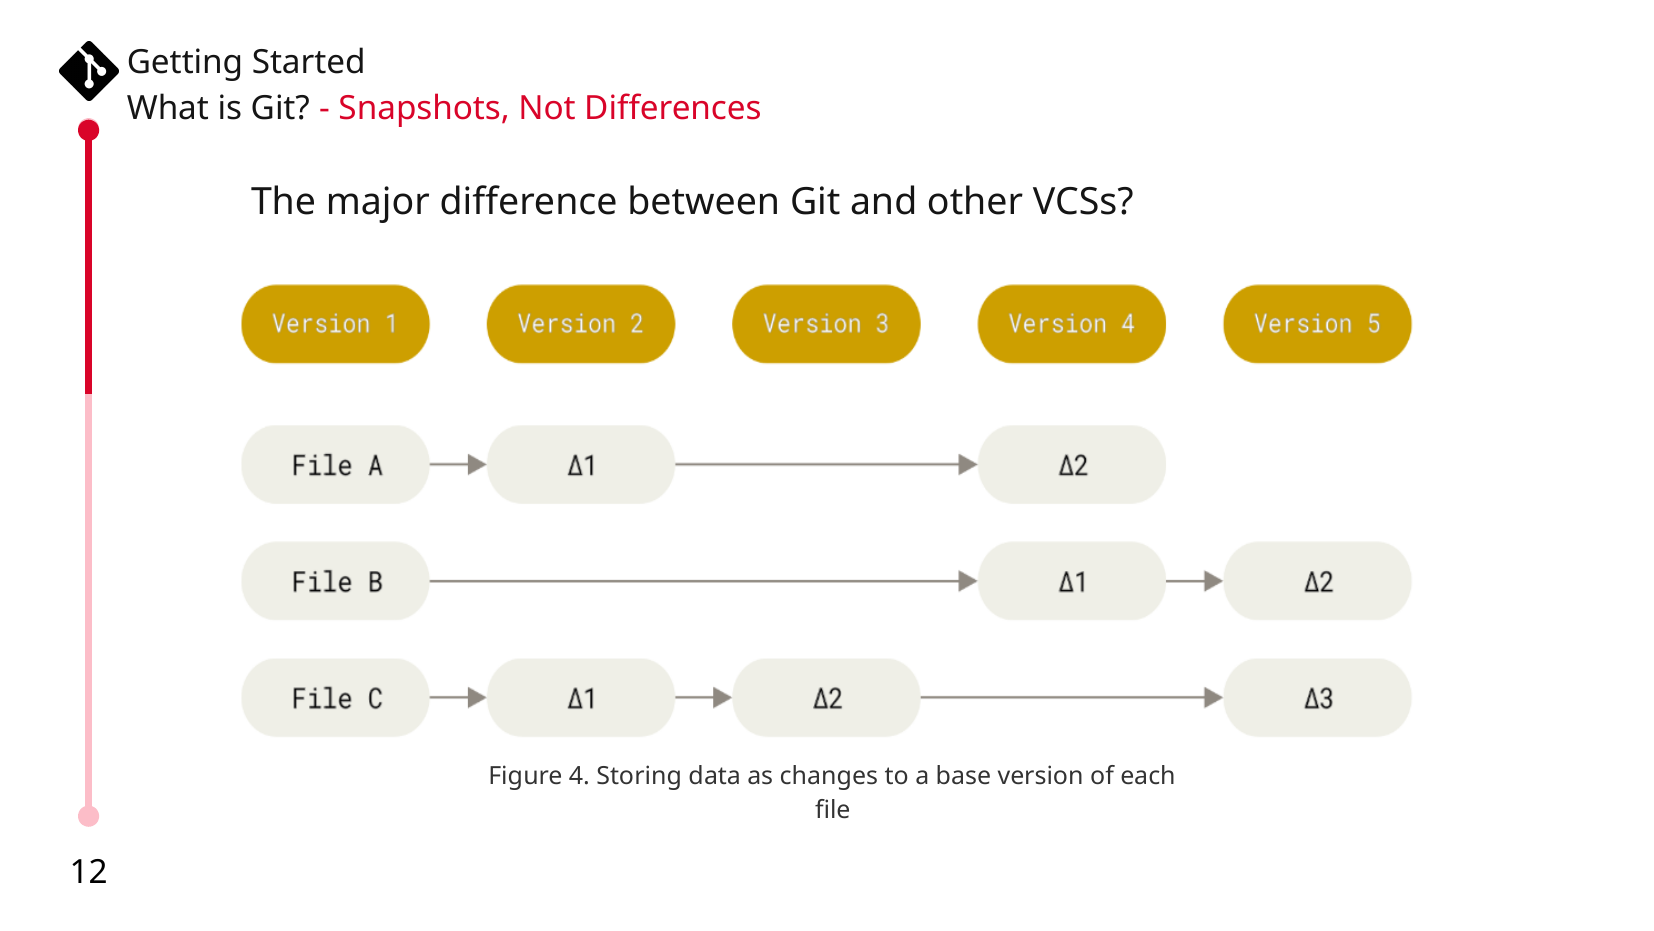

Getting Started
What is Git? - Snapshots, Not Differences
The major difference between Git and other VCSs?
Figure 4. Storing data as changes to a base version of each file
12